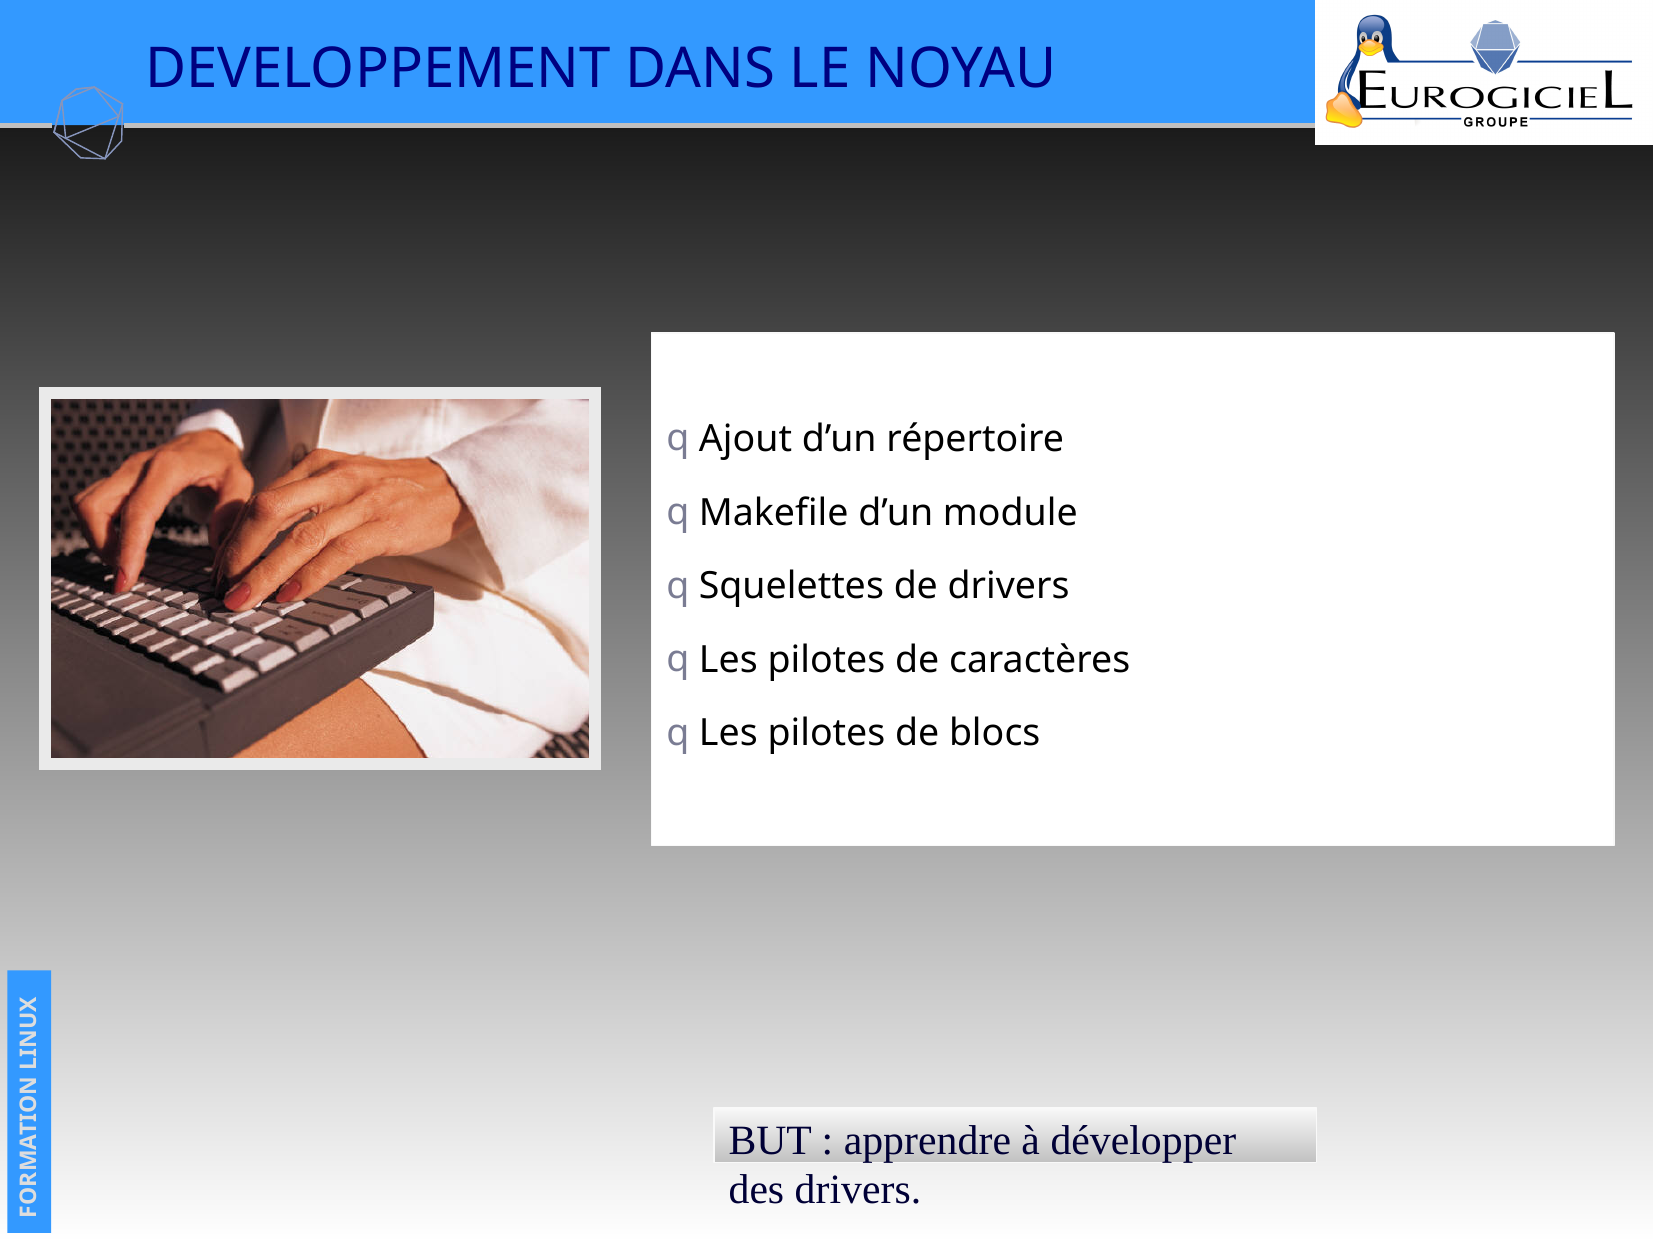

# DEVELOPPEMENT DANS LE NOYAU
 Ajout d’un répertoire
 Makefile d’un module
 Squelettes de drivers
 Les pilotes de caractères
 Les pilotes de blocs
BUT : apprendre à développer des drivers.